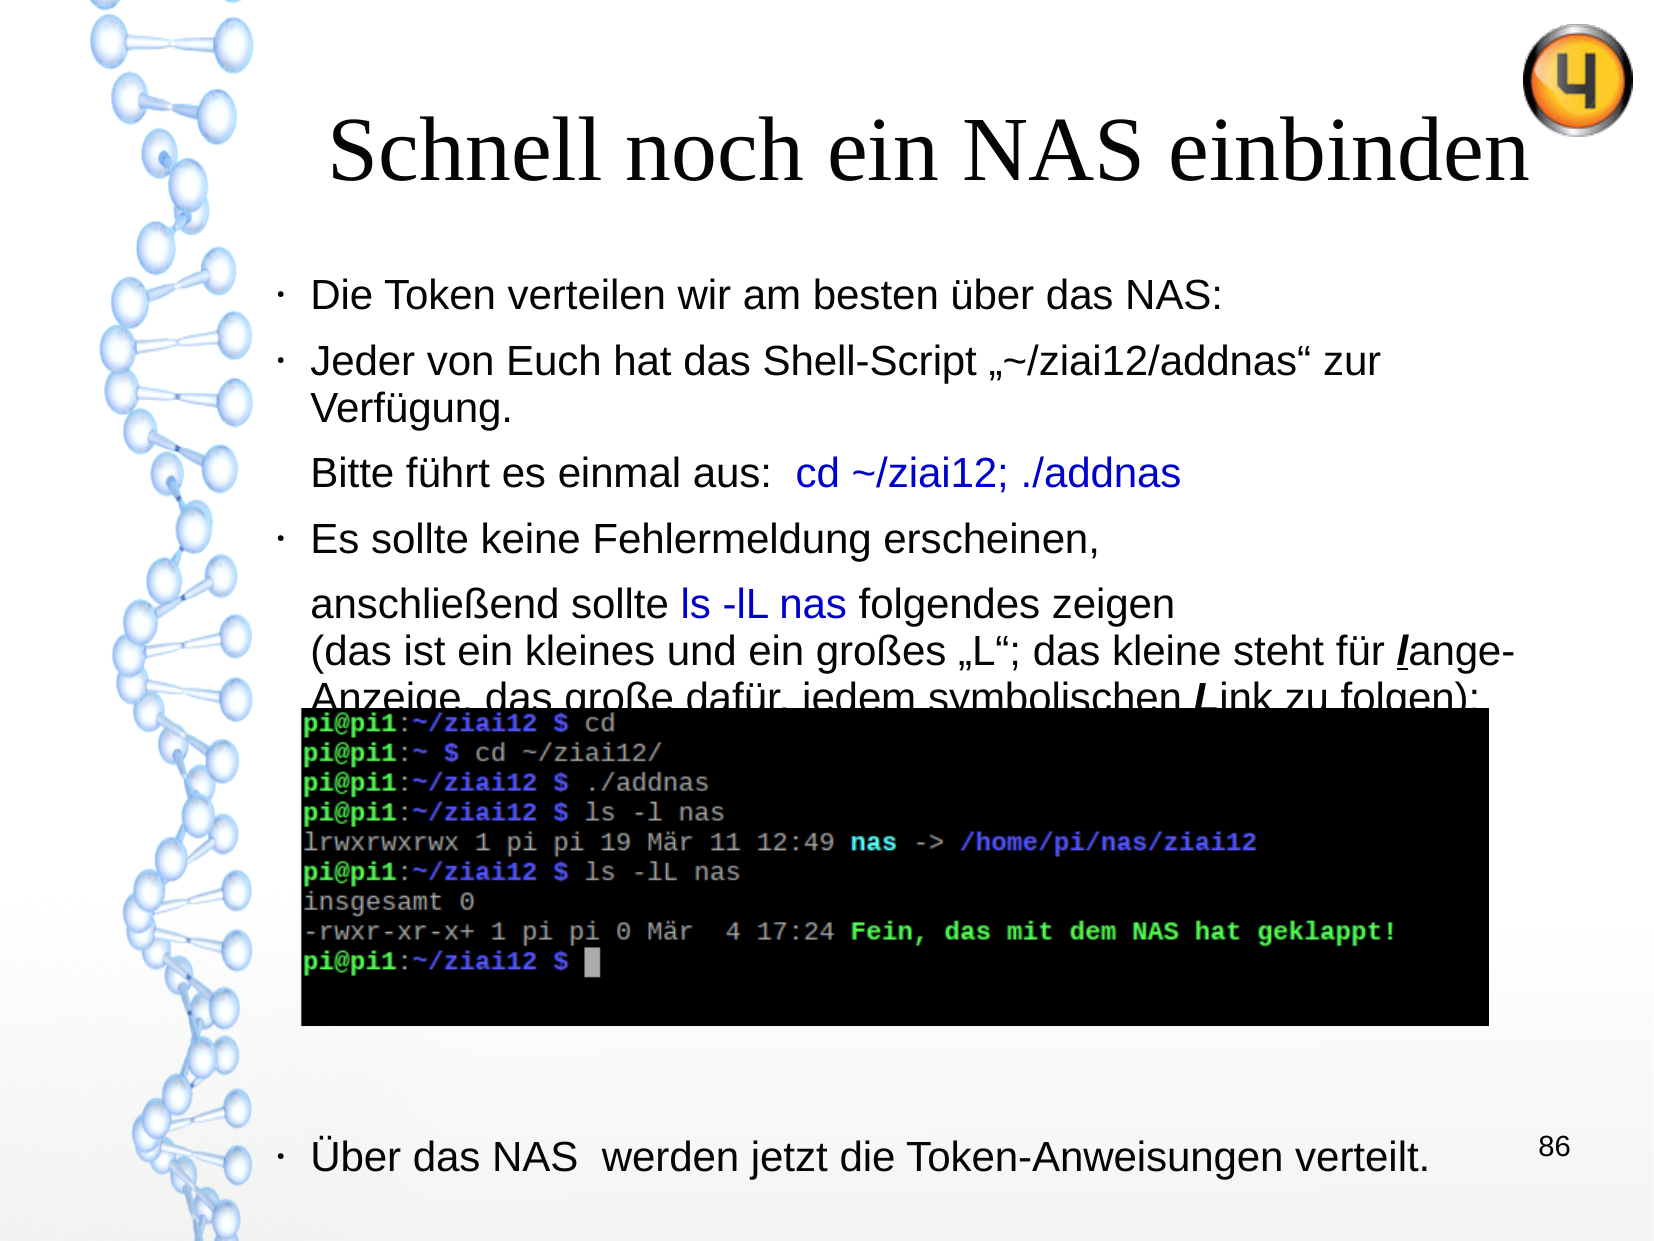

# Schnell noch ein NAS einbinden
Die Token verteilen wir am besten über das NAS:
Jeder von Euch hat das Shell-Script „~/ziai12/addnas“ zur Verfügung.
Bitte führt es einmal aus: cd ~/ziai12; ./addnas
Es sollte keine Fehlermeldung erscheinen,
anschließend sollte ls -lL nas folgendes zeigen
(das ist ein kleines und ein großes „L“; das kleine steht für lange-Anzeige, das große dafür, jedem symbolischen Link zu folgen):
Über das NAS werden jetzt die Token-Anweisungen verteilt.
86